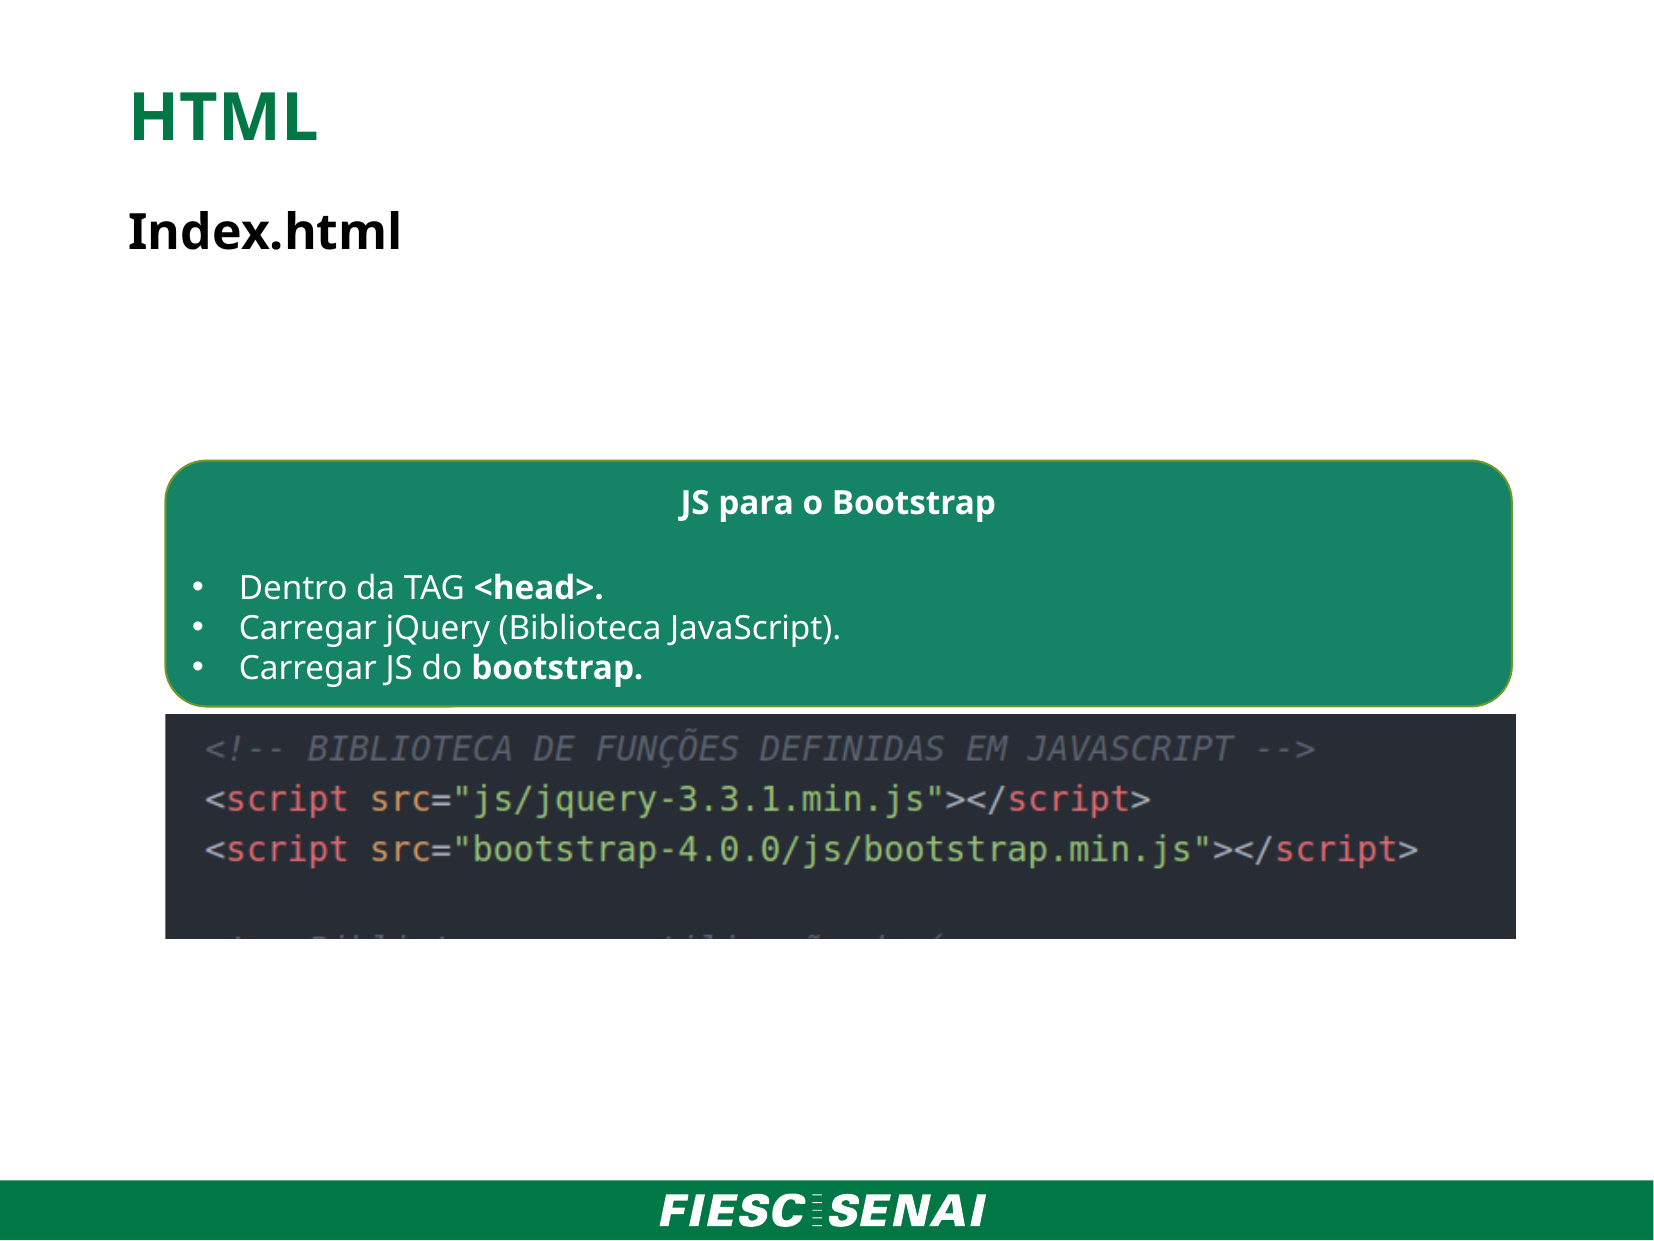

HTML
# Index.html
JS para o Bootstrap
Dentro da TAG <head>.
Carregar jQuery (Biblioteca JavaScript).
Carregar JS do bootstrap.